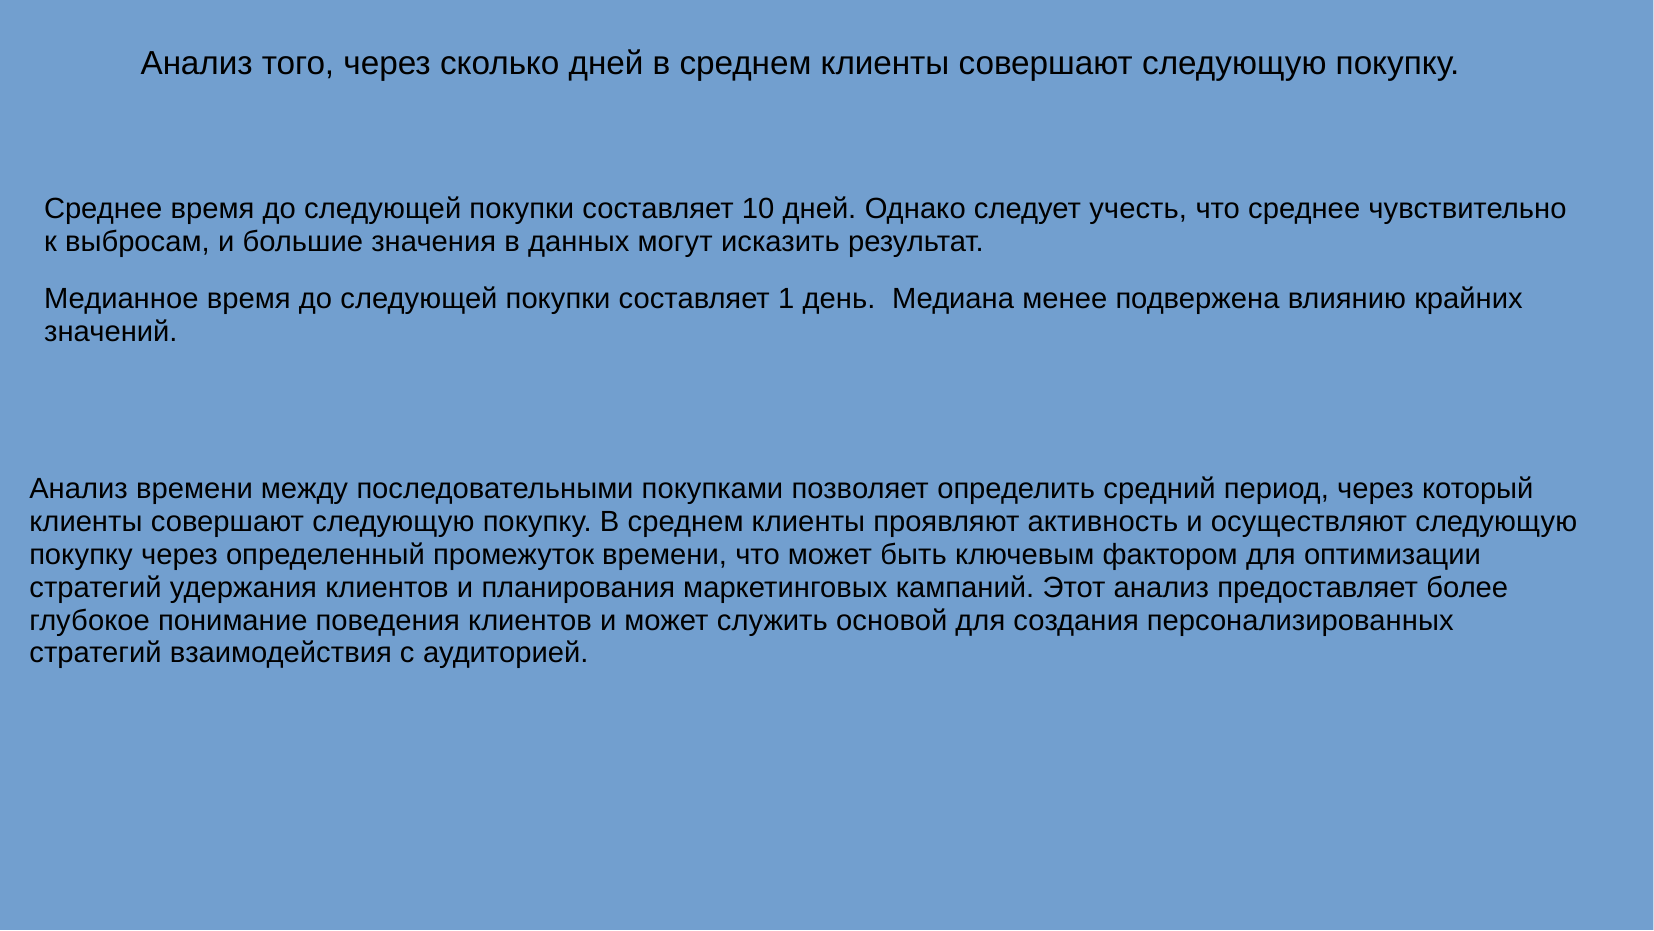

Анализ того, через сколько дней в среднем клиенты совершают следующую покупку.
Среднее время до следующей покупки составляет 10 дней. Однако следует учесть, что среднее чувствительно к выбросам, и большие значения в данных могут исказить результат.
Медианное время до следующей покупки составляет 1 день. Медиана менее подвержена влиянию крайних значений.
# Анализ времени между последовательными покупками позволяет определить средний период, через который клиенты совершают следующую покупку. В среднем клиенты проявляют активность и осуществляют следующую покупку через определенный промежуток времени, что может быть ключевым фактором для оптимизации стратегий удержания клиентов и планирования маркетинговых кампаний. Этот анализ предоставляет более глубокое понимание поведения клиентов и может служить основой для создания персонализированных стратегий взаимодействия с аудиторией.
11